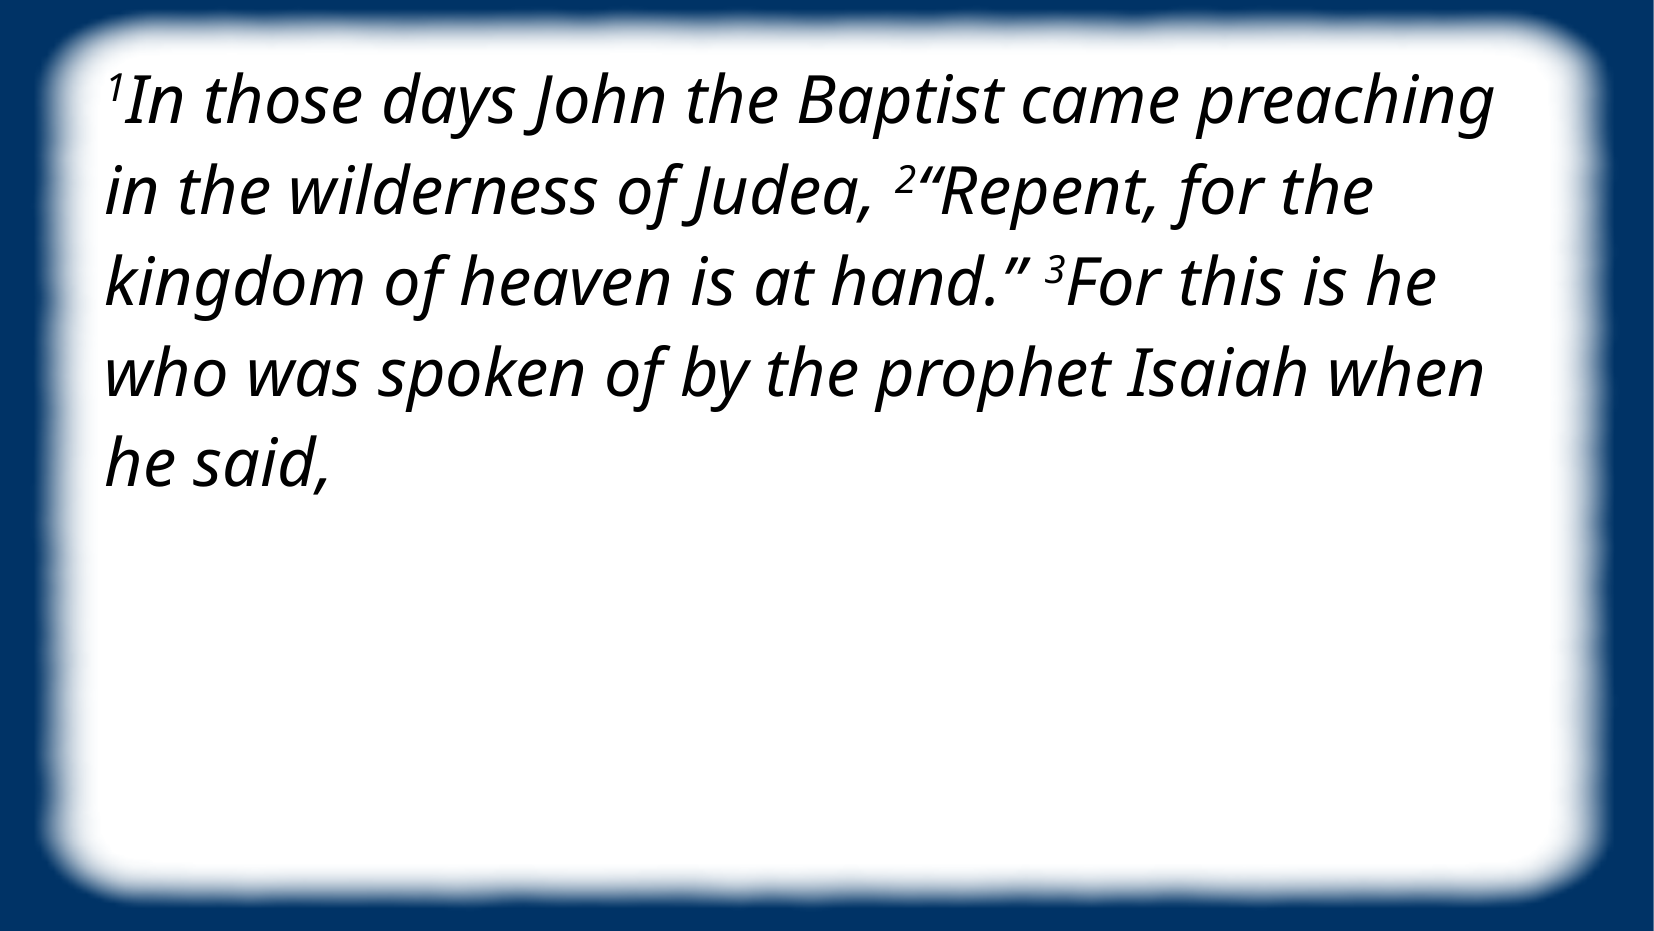

1In those days John the Baptist came preaching in the wilderness of Judea, 2“Repent, for the kingdom of heaven is at hand.” 3For this is he who was spoken of by the prophet Isaiah when he said,